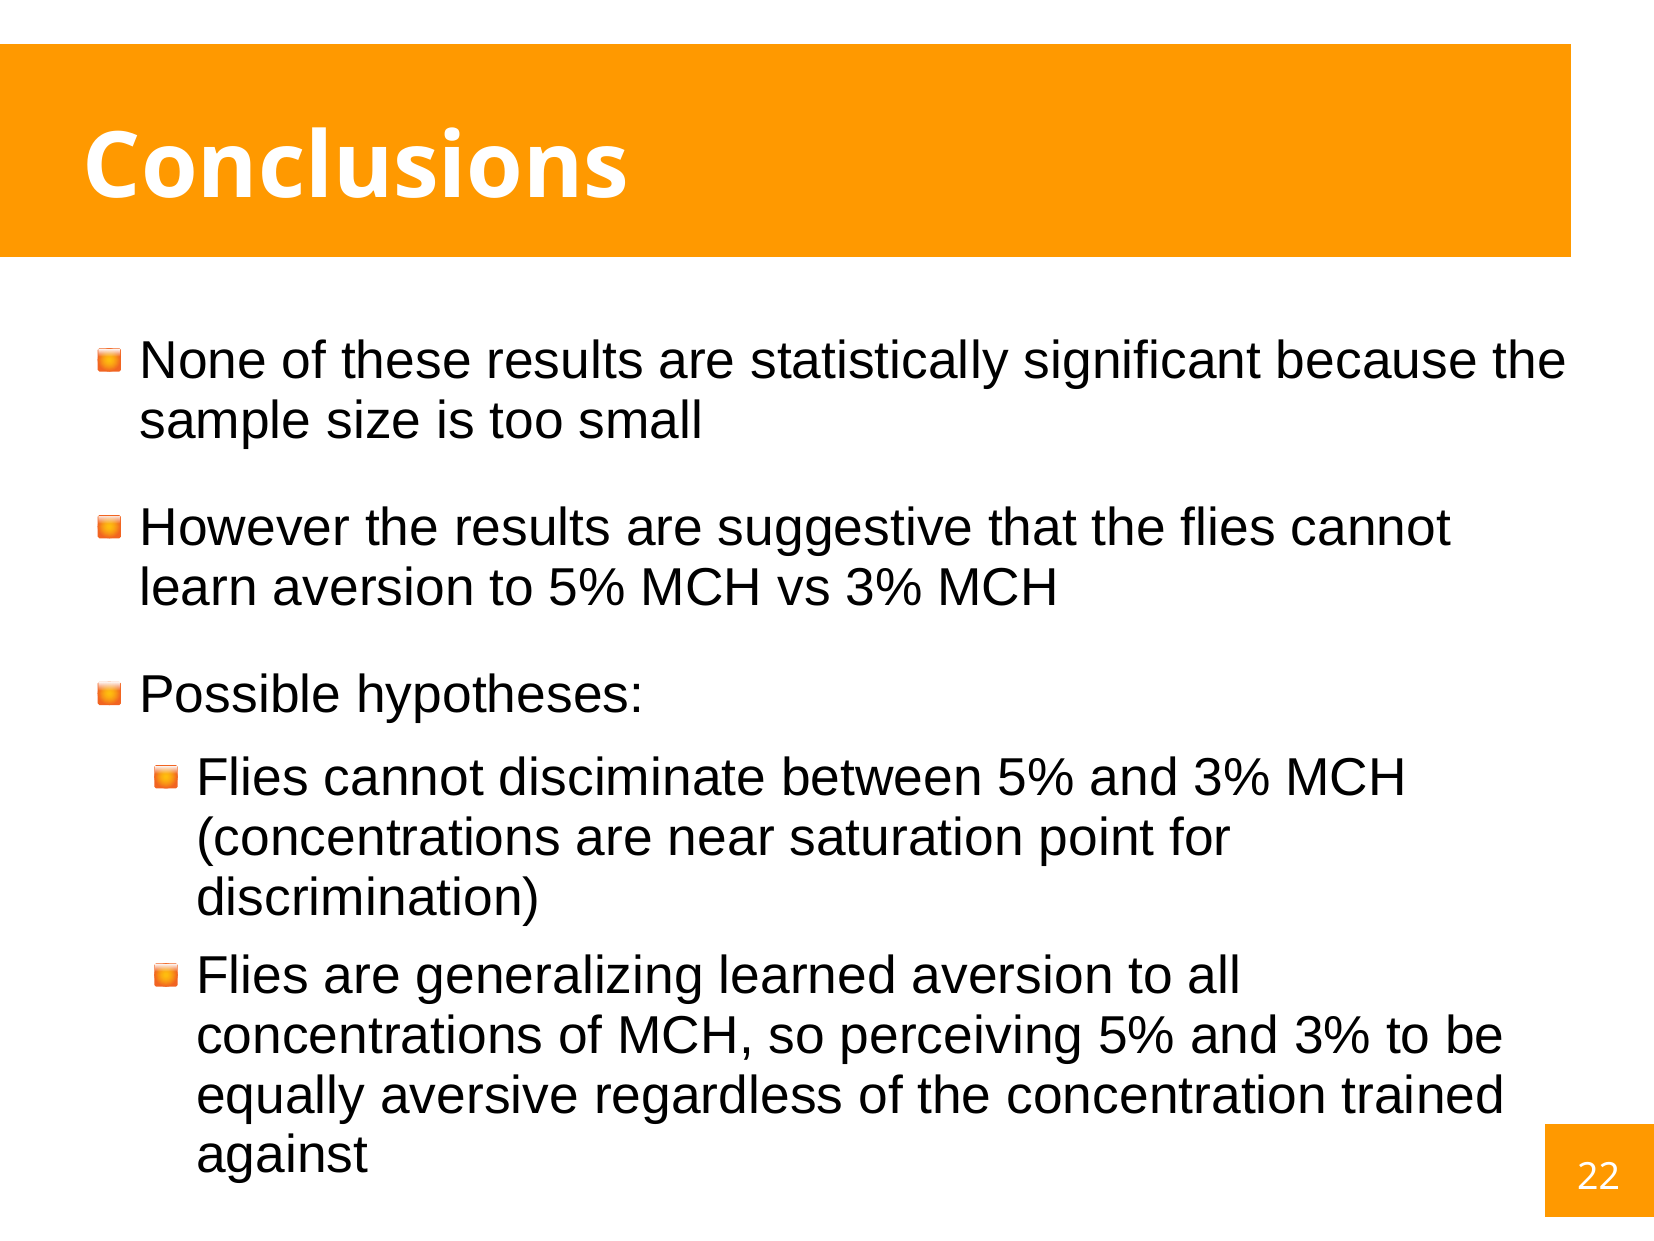

# Conclusions
None of these results are statistically significant because the sample size is too small
However the results are suggestive that the flies cannot learn aversion to 5% MCH vs 3% MCH
Possible hypotheses:
Flies cannot disciminate between 5% and 3% MCH (concentrations are near saturation point for discrimination)
Flies are generalizing learned aversion to all concentrations of MCH, so perceiving 5% and 3% to be equally aversive regardless of the concentration trained against
22